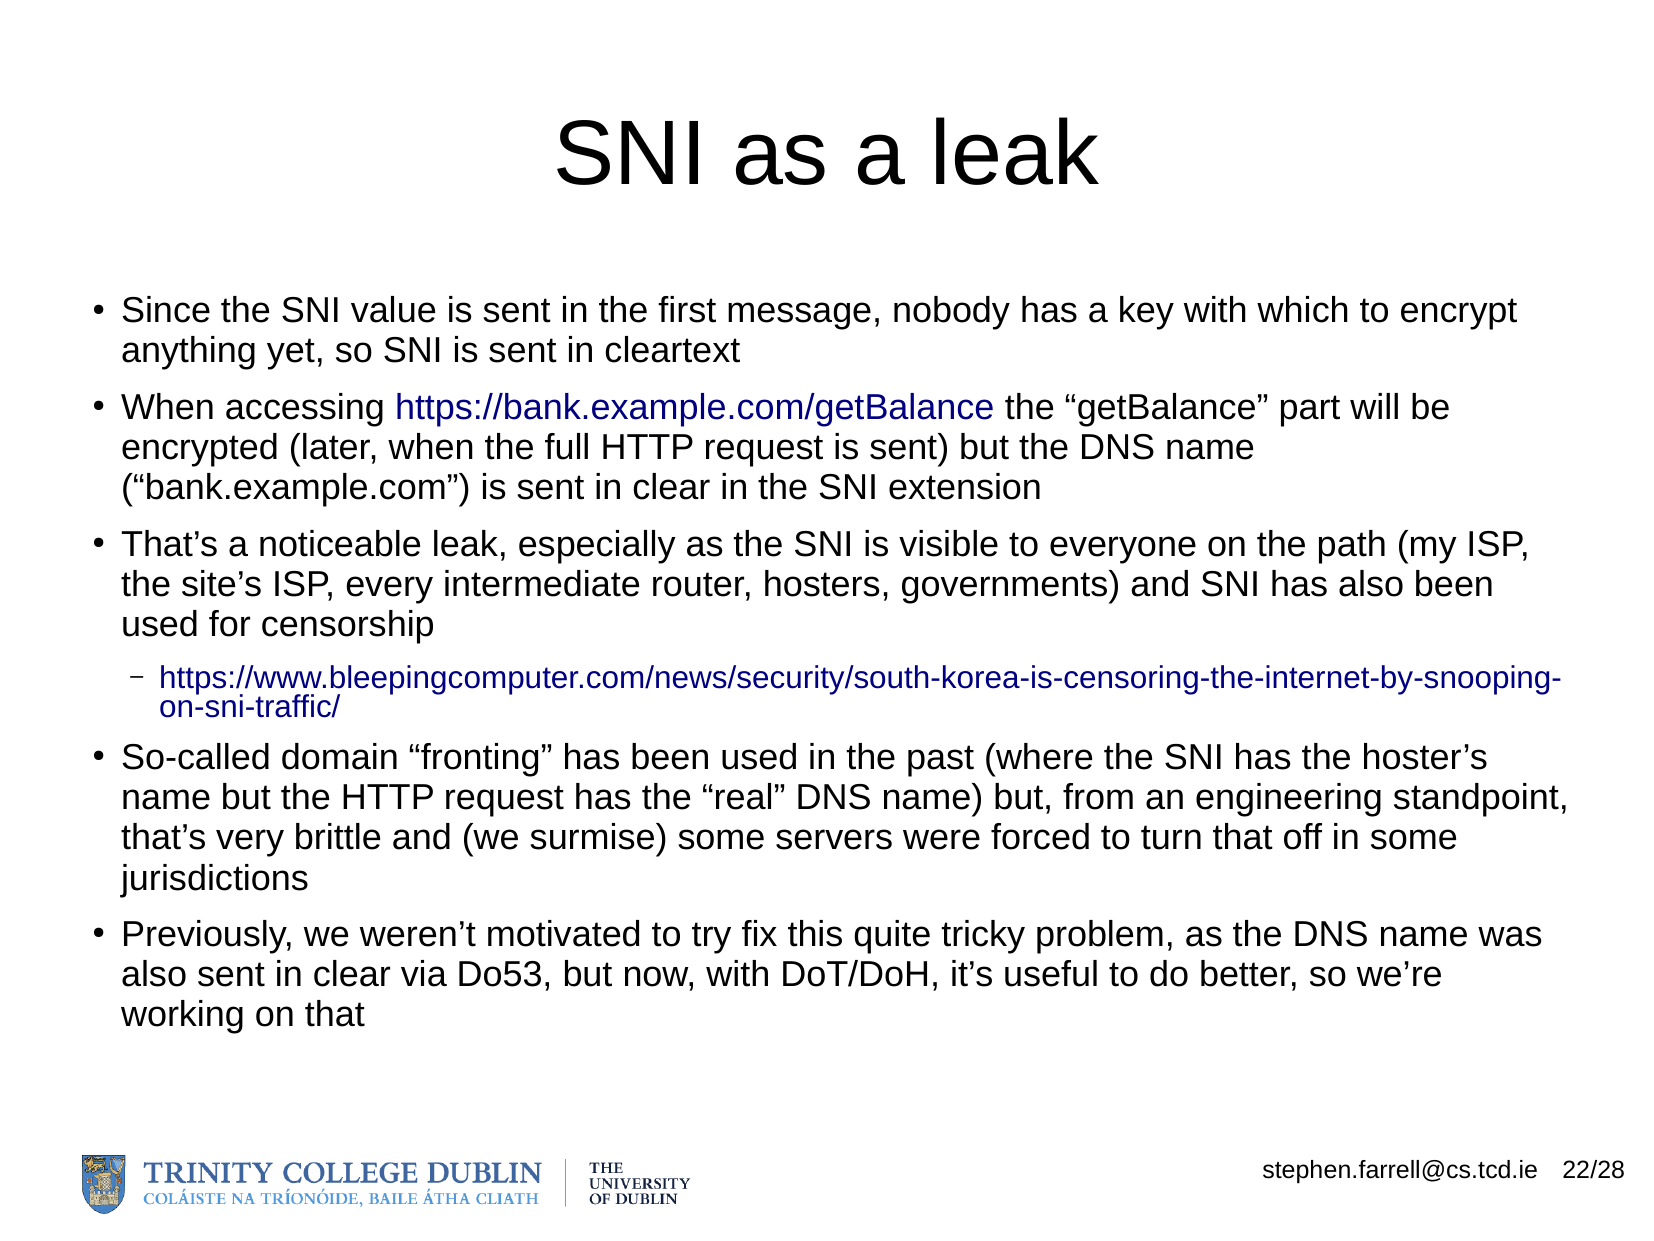

# SNI as a leak
Since the SNI value is sent in the first message, nobody has a key with which to encrypt anything yet, so SNI is sent in cleartext
When accessing https://bank.example.com/getBalance the “getBalance” part will be encrypted (later, when the full HTTP request is sent) but the DNS name (“bank.example.com”) is sent in clear in the SNI extension
That’s a noticeable leak, especially as the SNI is visible to everyone on the path (my ISP, the site’s ISP, every intermediate router, hosters, governments) and SNI has also been used for censorship
https://www.bleepingcomputer.com/news/security/south-korea-is-censoring-the-internet-by-snooping-on-sni-traffic/
So-called domain “fronting” has been used in the past (where the SNI has the hoster’s name but the HTTP request has the “real” DNS name) but, from an engineering standpoint, that’s very brittle and (we surmise) some servers were forced to turn that off in some jurisdictions
Previously, we weren’t motivated to try fix this quite tricky problem, as the DNS name was also sent in clear via Do53, but now, with DoT/DoH, it’s useful to do better, so we’re working on that